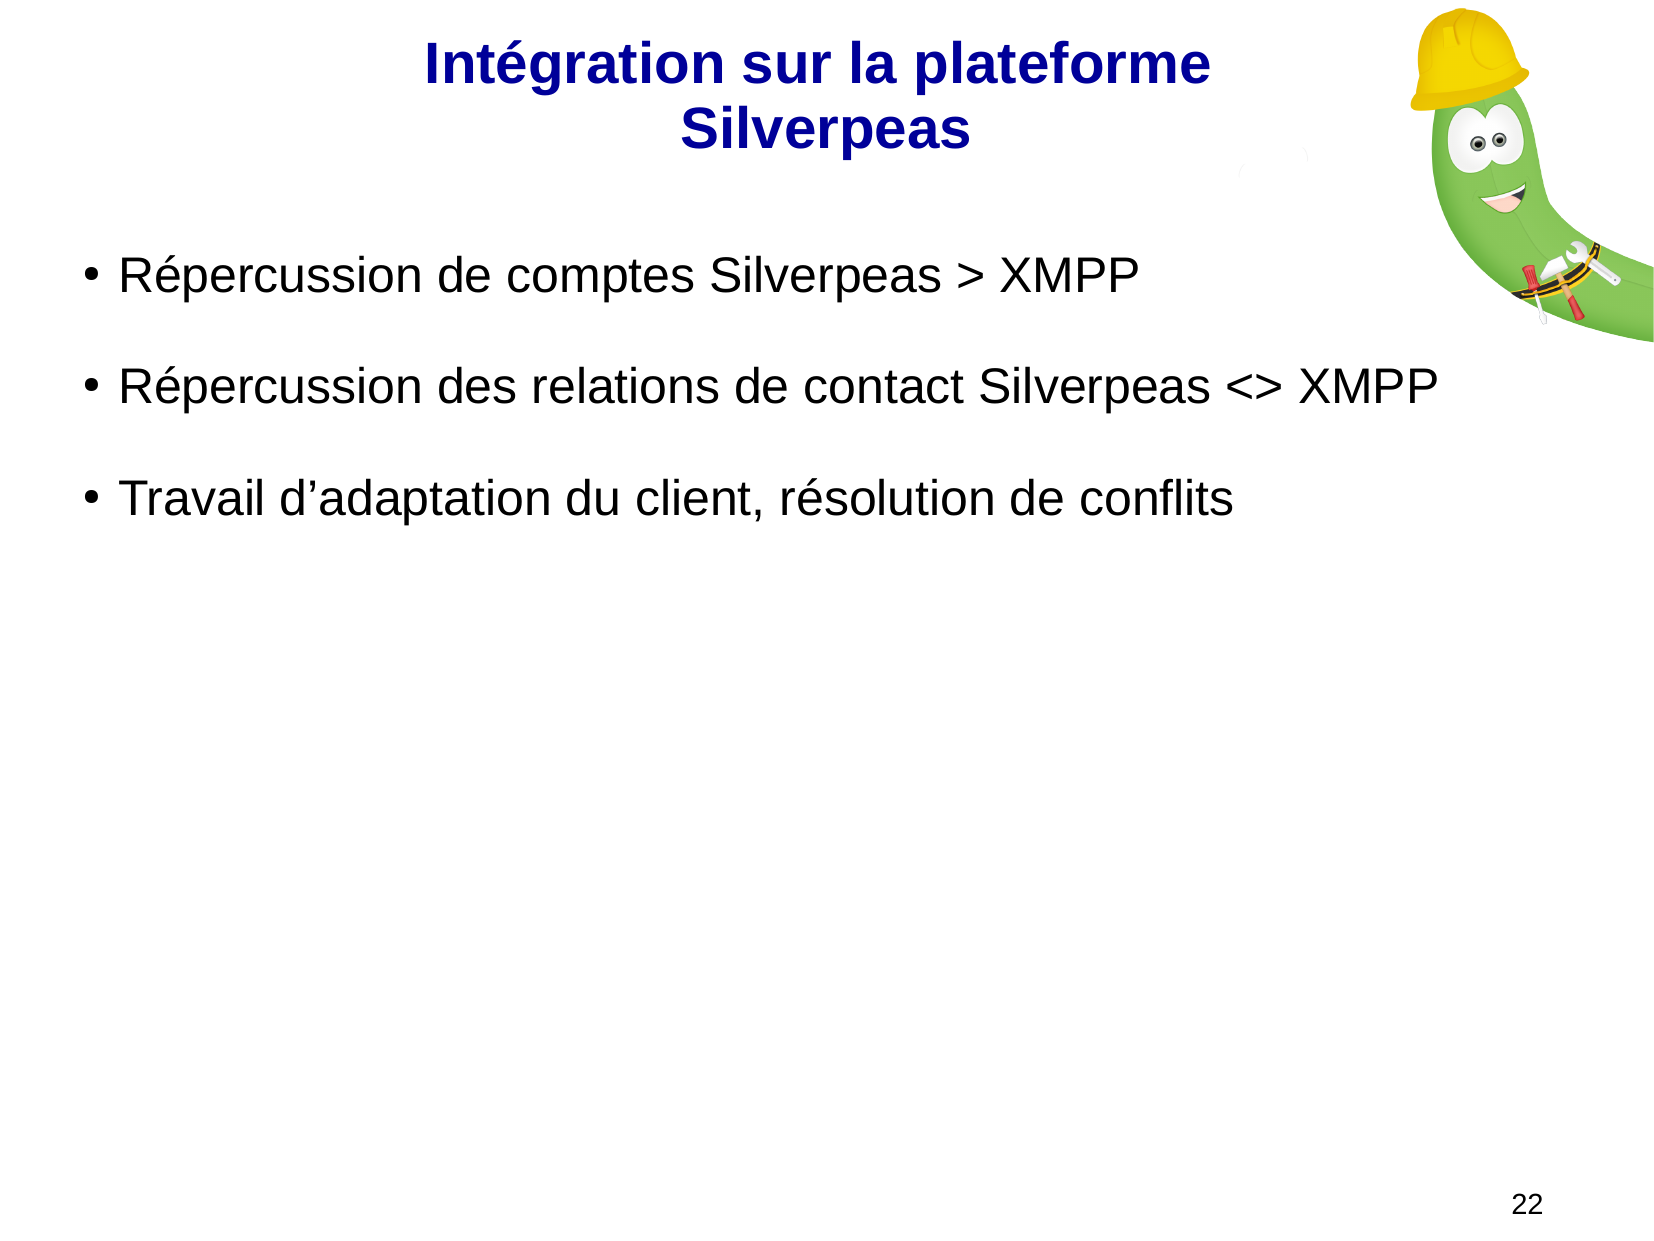

# Intégration sur la plateforme Silverpeas
Répercussion de comptes Silverpeas > XMPP
Répercussion des relations de contact Silverpeas <> XMPP
Travail d’adaptation du client, résolution de conflits